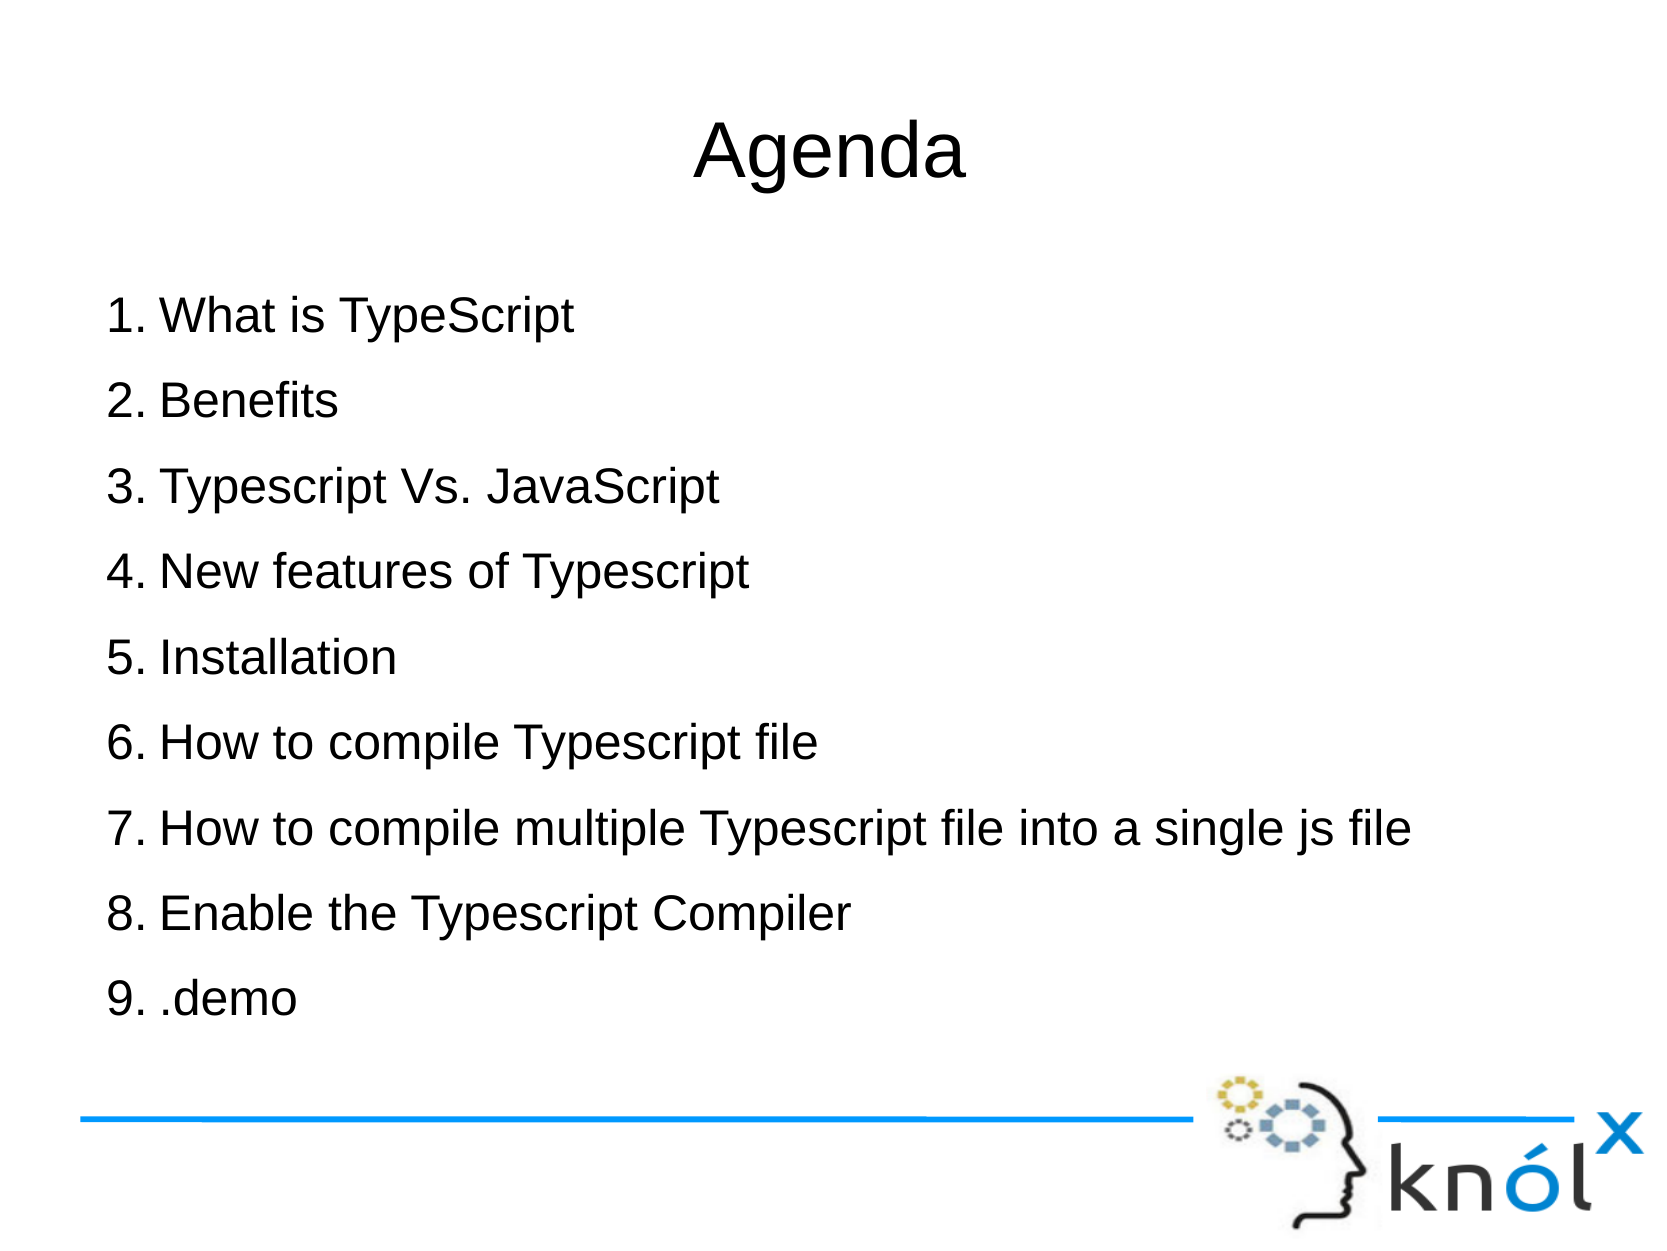

# Agenda
What is TypeScript
Benefits
Typescript Vs. JavaScript
New features of Typescript
Installation
How to compile Typescript file
How to compile multiple Typescript file into a single js file
Enable the Typescript Compiler
.demo